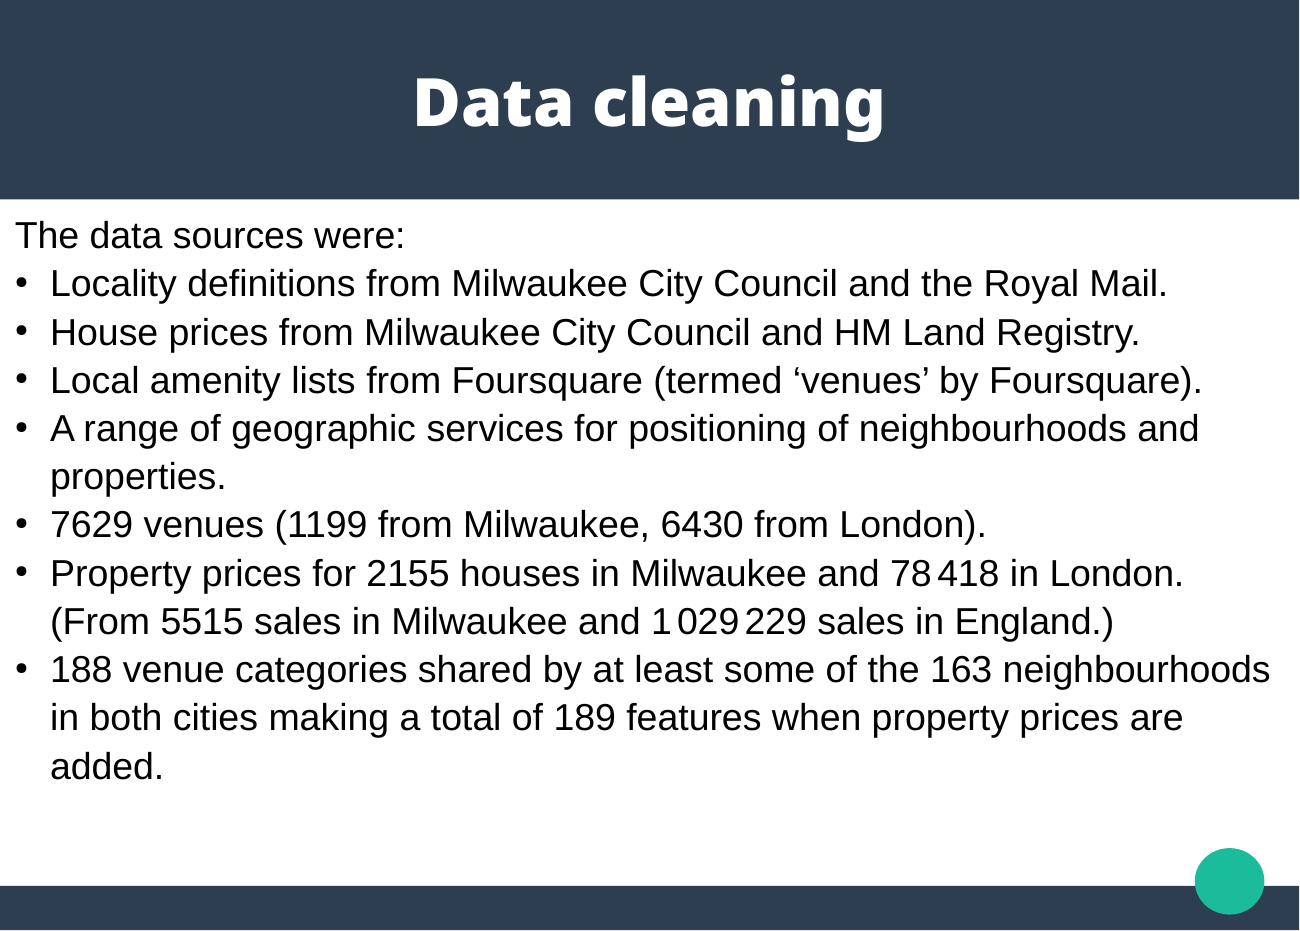

# Data cleaning
The data sources were:
Locality definitions from Milwaukee City Council and the Royal Mail.
House prices from Milwaukee City Council and HM Land Registry.
Local amenity lists from Foursquare (termed ‘venues’ by Foursquare).
A range of geographic services for positioning of neighbourhoods and properties.
7629 venues (1199 from Milwaukee, 6430 from London).
Property prices for 2155 houses in Milwaukee and 78 418 in London.
(From 5515 sales in Milwaukee and 1 029 229 sales in England.)
188 venue categories shared by at least some of the 163 neighbourhoods in both cities making a total of 189 features when property prices are added.